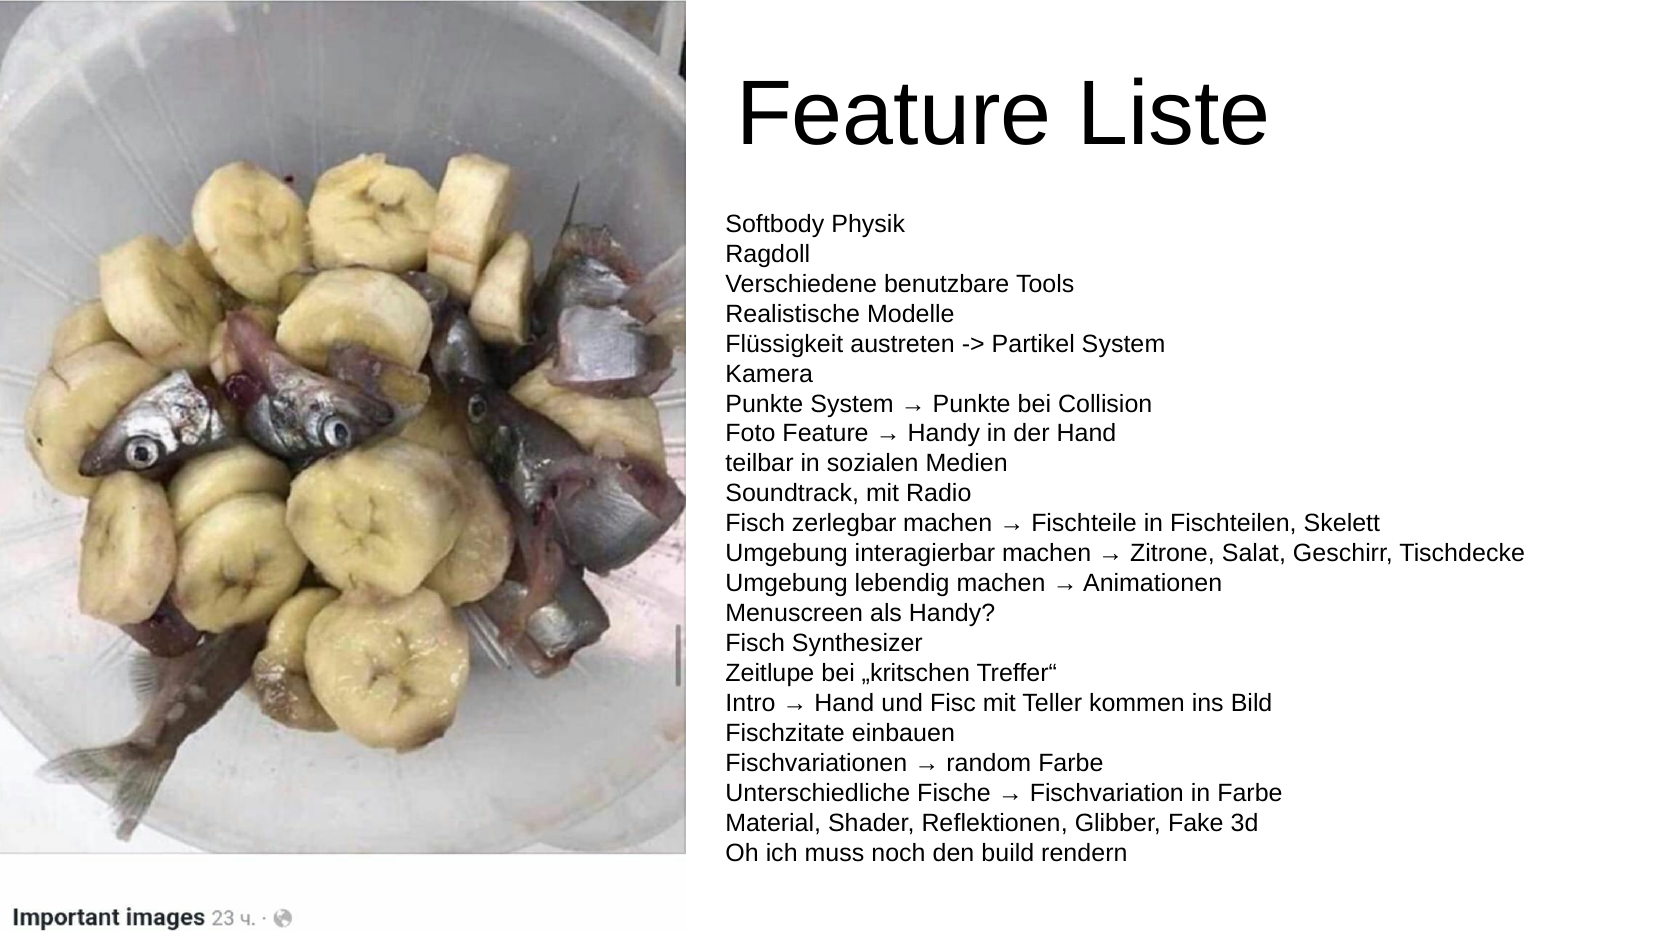

# Feature Liste
Softbody Physik
Ragdoll
Verschiedene benutzbare Tools
Realistische Modelle
Flüssigkeit austreten -> Partikel System
Kamera
Punkte System → Punkte bei Collision
Foto Feature → Handy in der Hand
teilbar in sozialen Medien
Soundtrack, mit Radio
Fisch zerlegbar machen → Fischteile in Fischteilen, Skelett
Umgebung interagierbar machen → Zitrone, Salat, Geschirr, Tischdecke
Umgebung lebendig machen → Animationen
Menuscreen als Handy?
Fisch Synthesizer
Zeitlupe bei „kritschen Treffer“
Intro → Hand und Fisc mit Teller kommen ins Bild
Fischzitate einbauen
Fischvariationen → random Farbe
Unterschiedliche Fische → Fischvariation in Farbe
Material, Shader, Reflektionen, Glibber, Fake 3d
Oh ich muss noch den build rendern